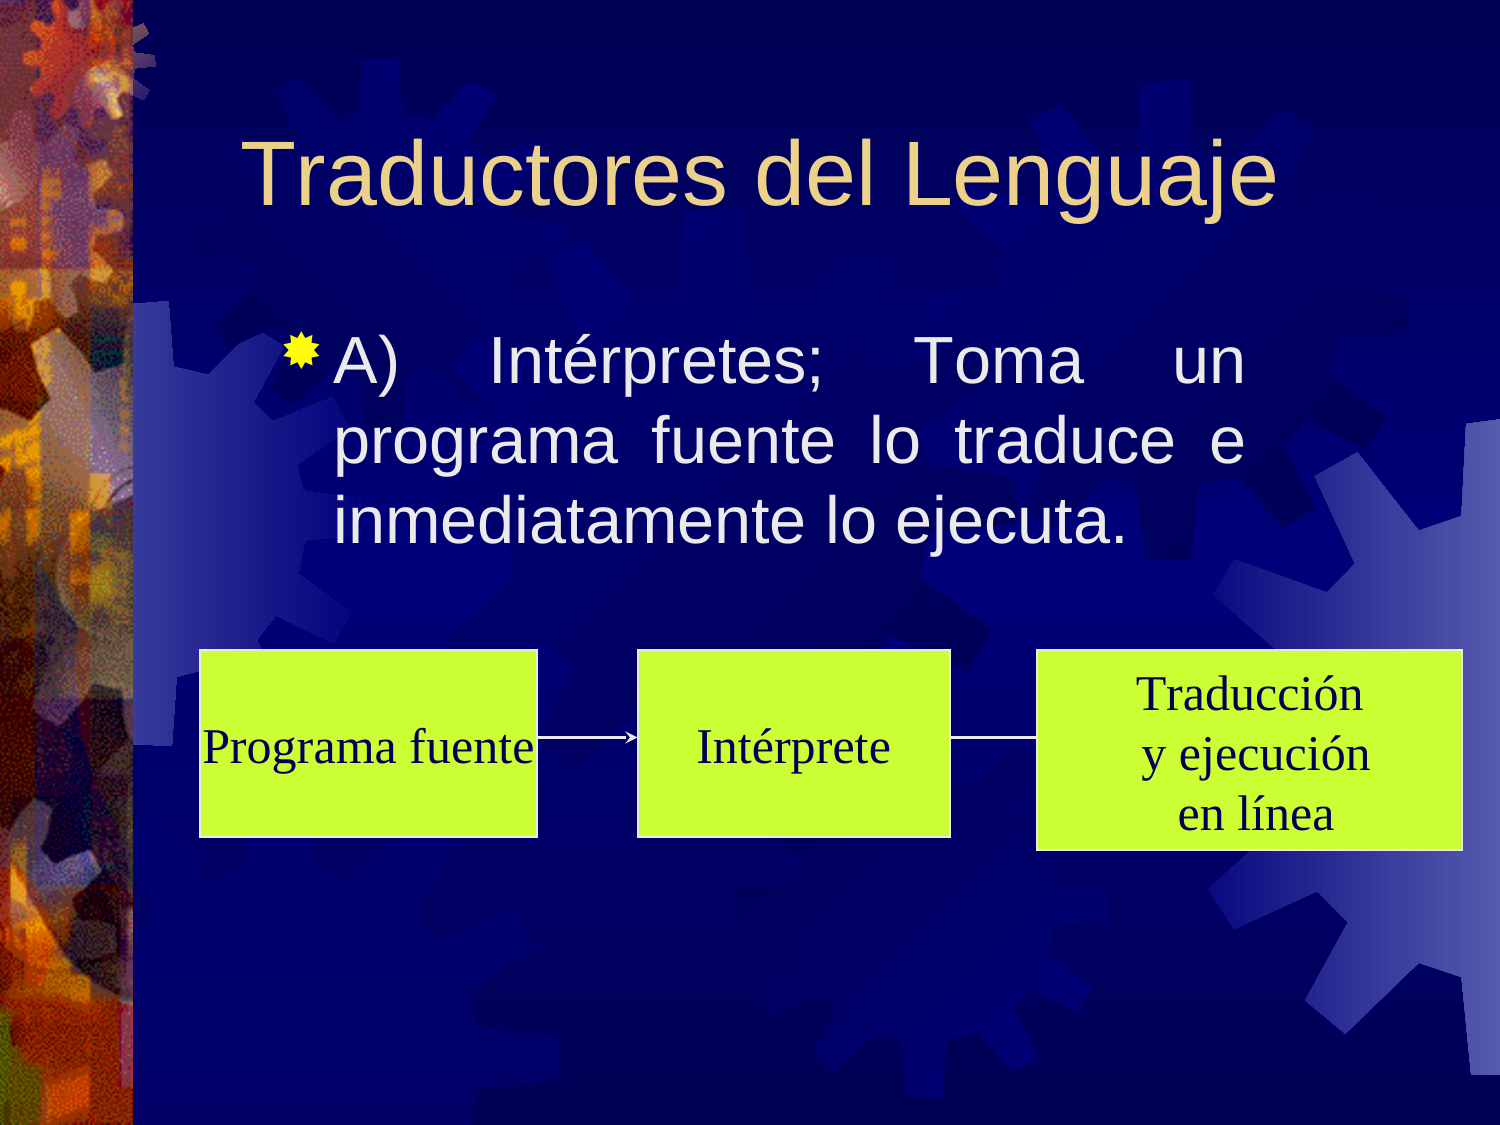

# Traductores del Lenguaje
A) Intérpretes; Toma un programa fuente lo traduce e inmediatamente lo ejecuta.
Programa fuente
Traducción
 y ejecución
 en línea
Intérprete